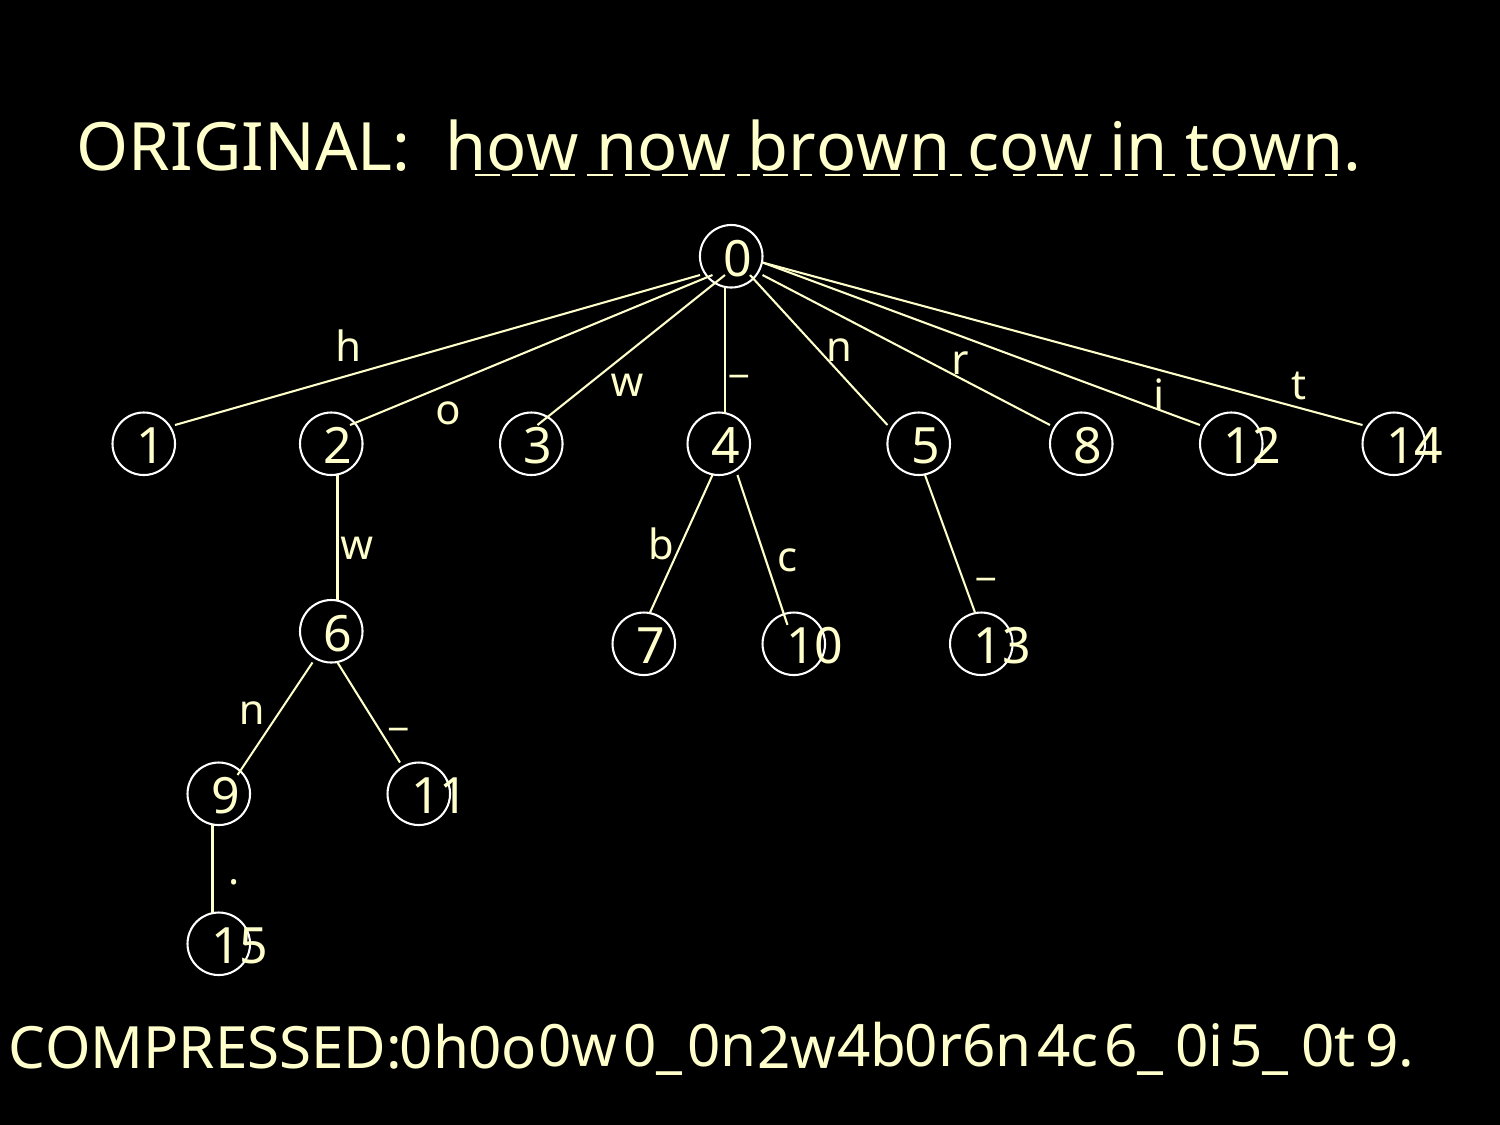

ORIGINAL: how now brown cow in town.
h
1
0h
n
9
6n
.
15
9.
o
2
0o
w
6
2w
_
11
6_
w
3
0w
_
4
0_
b
7
4b
n
5
0n
c
10
4c
r
8
0r
i
12
0i
t
14
0t
_
13
5_
0
COMPRESSED: